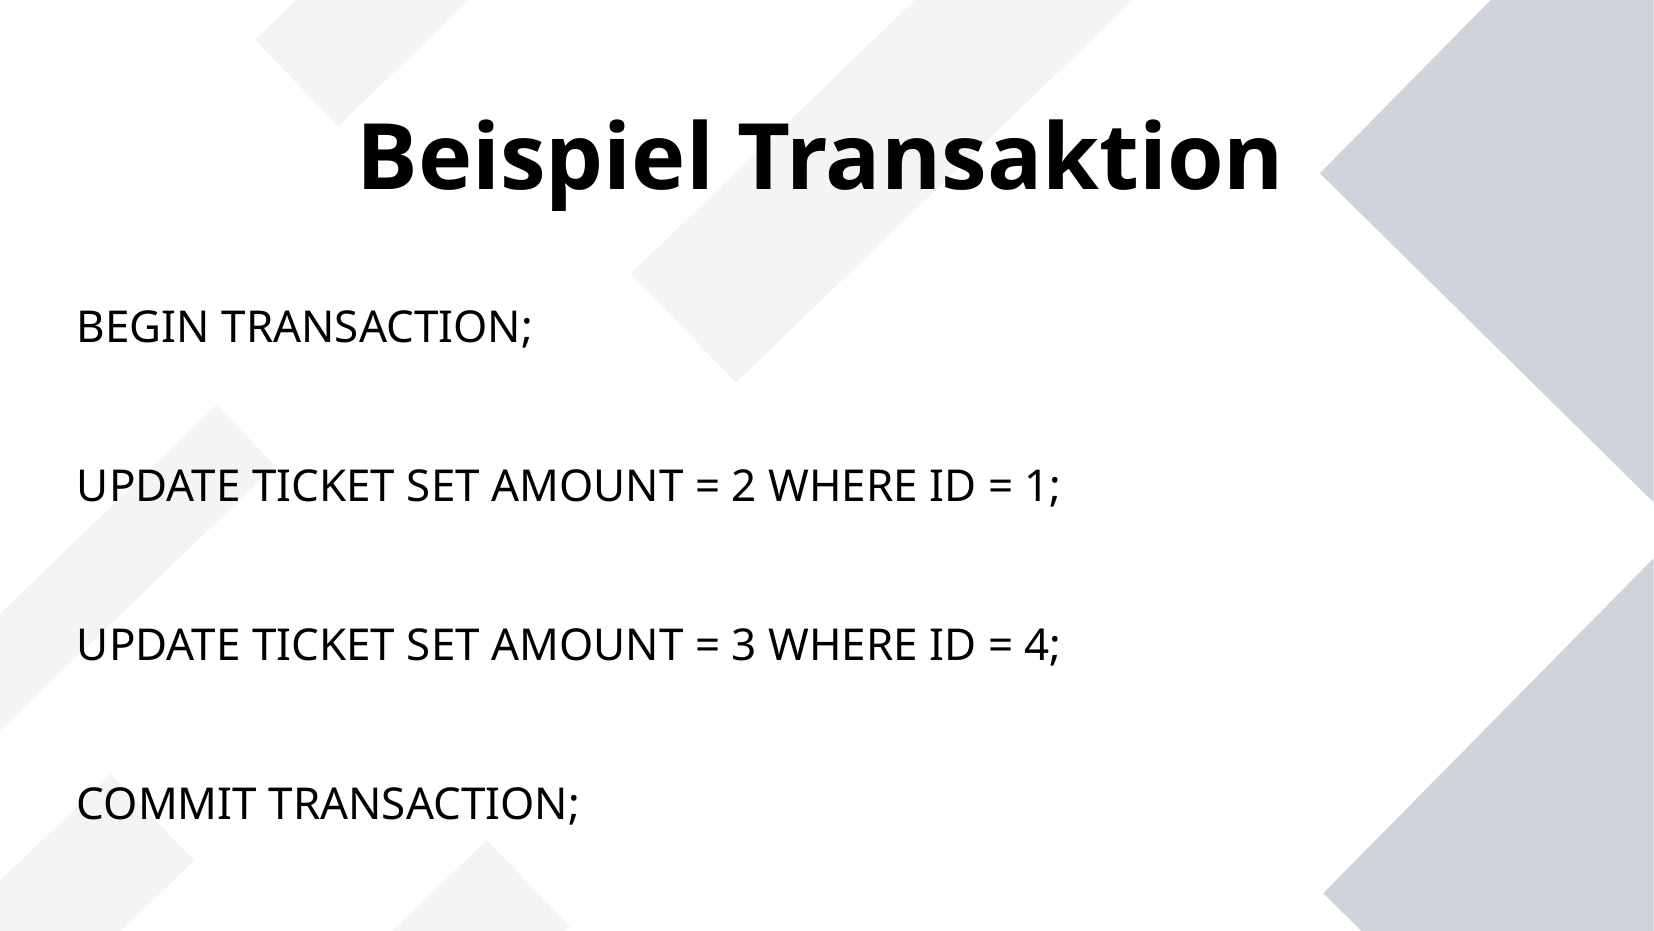

# Beispiel Transaktion
BEGIN TRANSACTION;
UPDATE TICKET SET AMOUNT = 2 WHERE ID = 1;
UPDATE TICKET SET AMOUNT = 3 WHERE ID = 4;
COMMIT TRANSACTION;